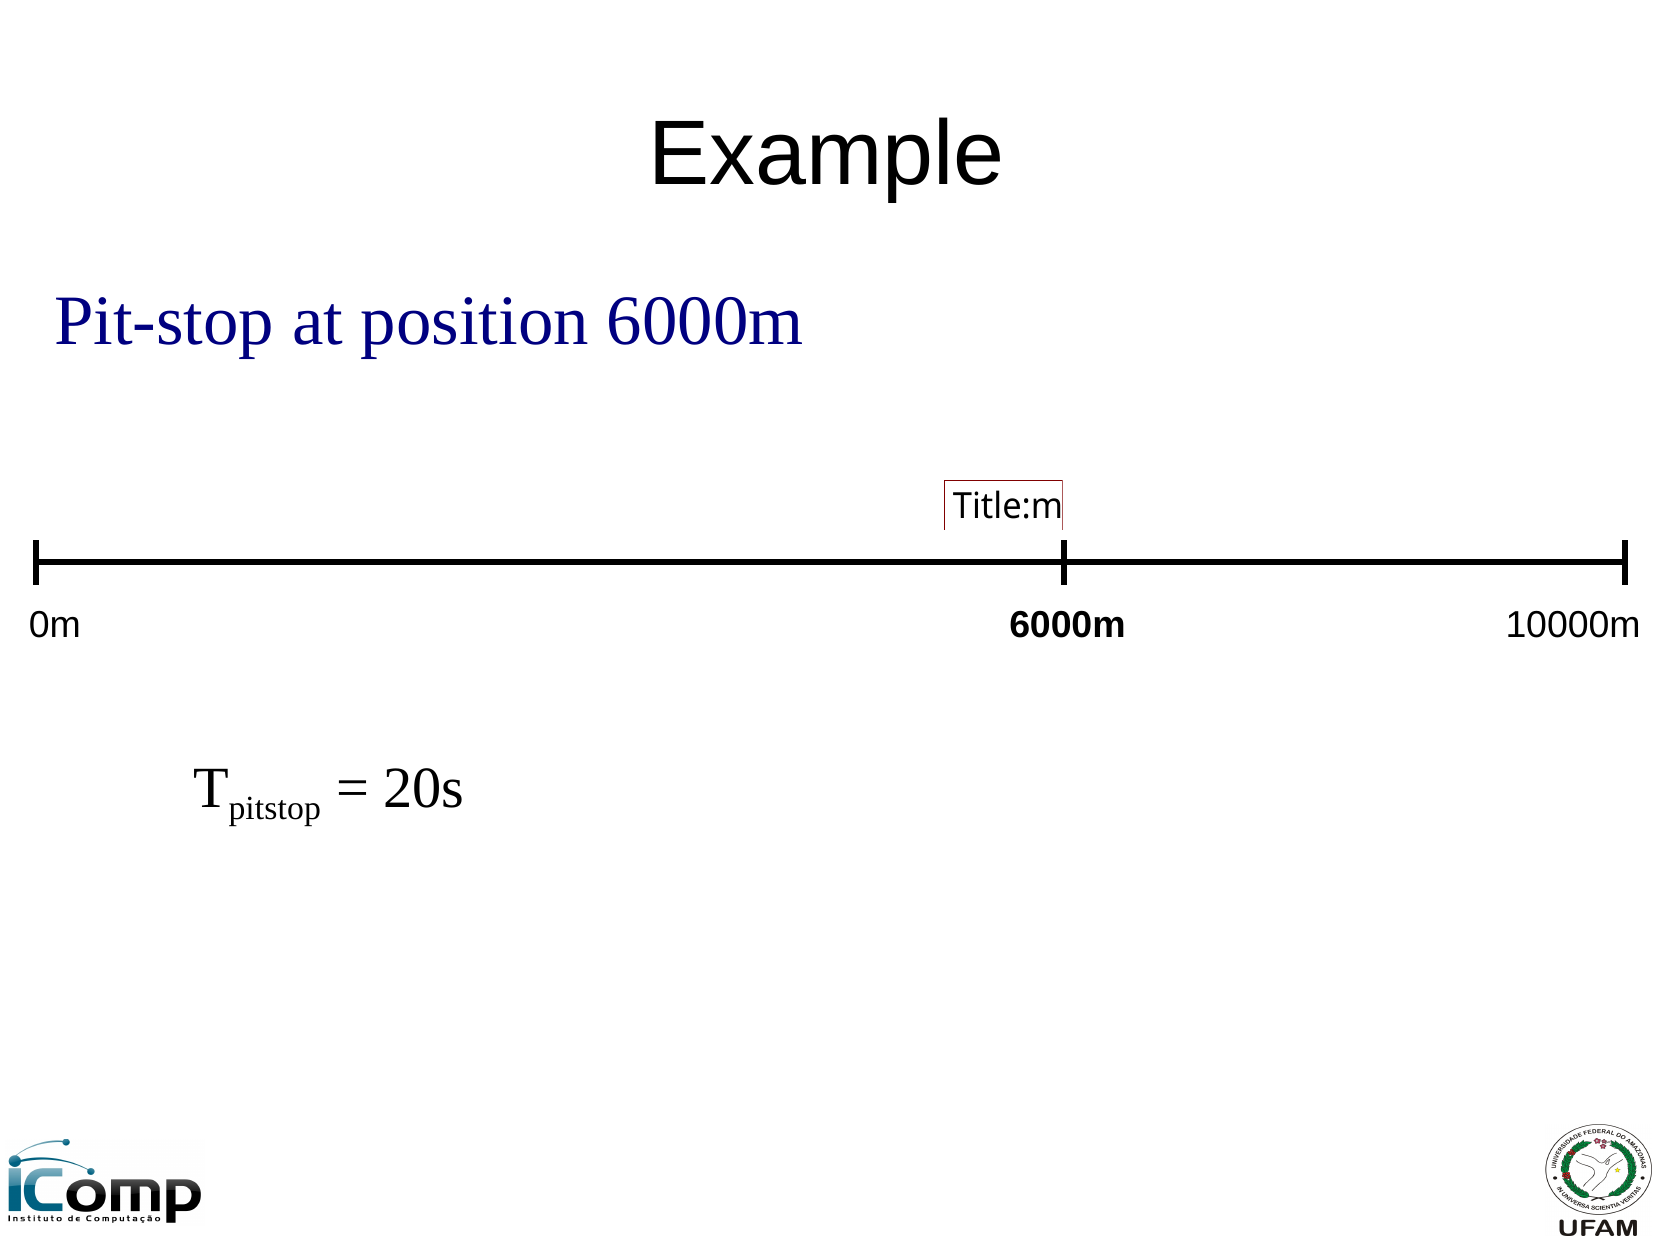

# Example
Pit-stop at position 6000m
0m
6000m
10000m
Tpitstop = 20s